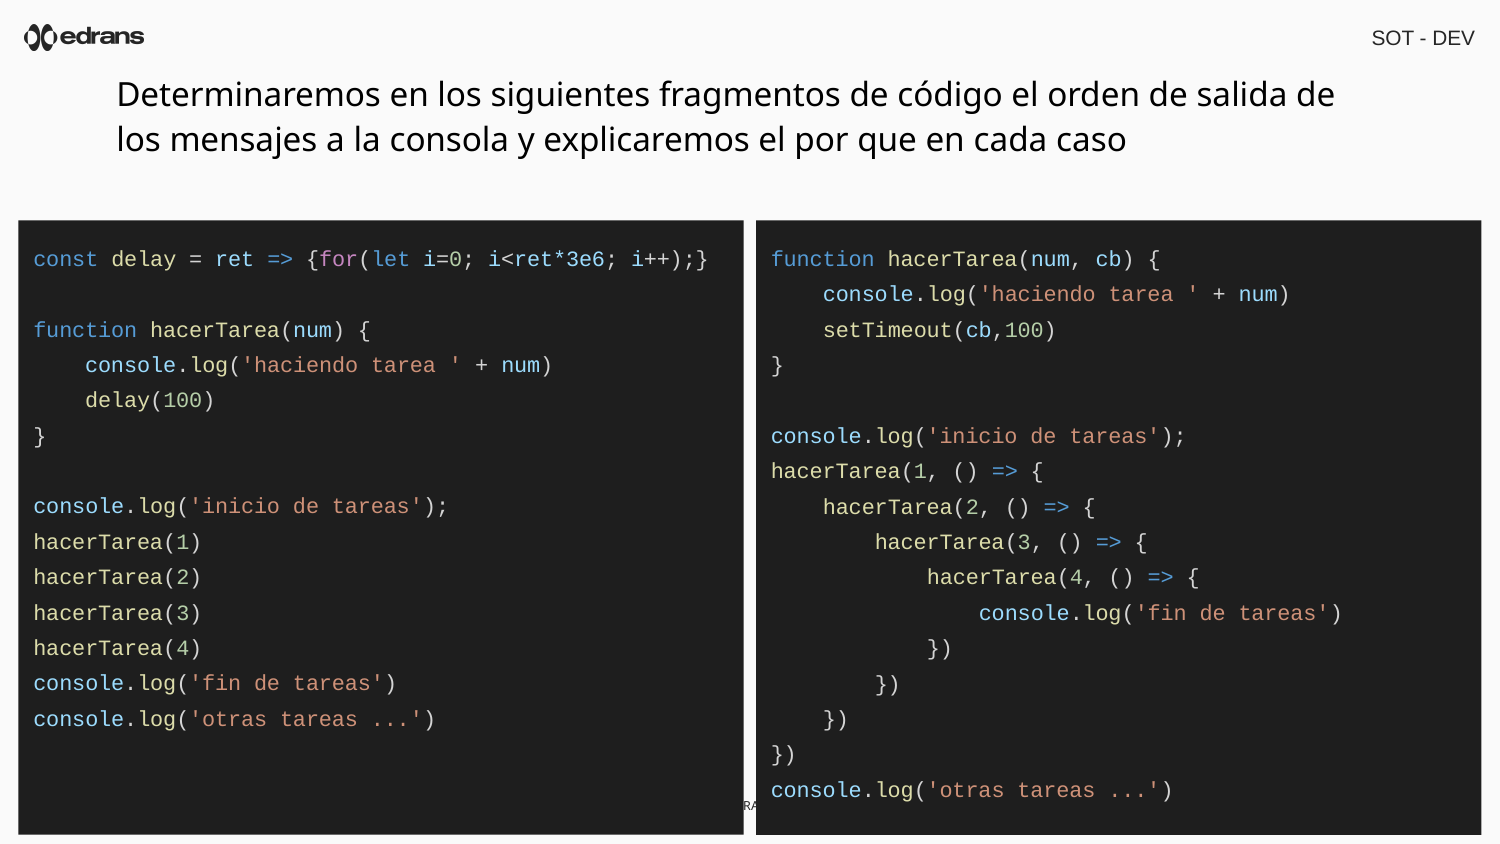

SOT - DEV
Determinaremos en los siguientes fragmentos de código el orden de salida de los mensajes a la consola y explicaremos el por que en cada caso
const delay = ret => {for(let i=0; i<ret*3e6; i++);}
function hacerTarea(num) {
 console.log('haciendo tarea ' + num)
 delay(100)
}
console.log('inicio de tareas');
hacerTarea(1)
hacerTarea(2)
hacerTarea(3)
hacerTarea(4)
console.log('fin de tareas')
console.log('otras tareas ...')
function hacerTarea(num, cb) {
 console.log('haciendo tarea ' + num)
 setTimeout(cb,100)
}
console.log('inicio de tareas');
hacerTarea(1, () => {
 hacerTarea(2, () => {
 hacerTarea(3, () => {
 hacerTarea(4, () => {
 console.log('fin de tareas')
 })
 })
 })
})
console.log('otras tareas ...')
CONFIDENCIAL - EDRANS INTERNAL ONLY